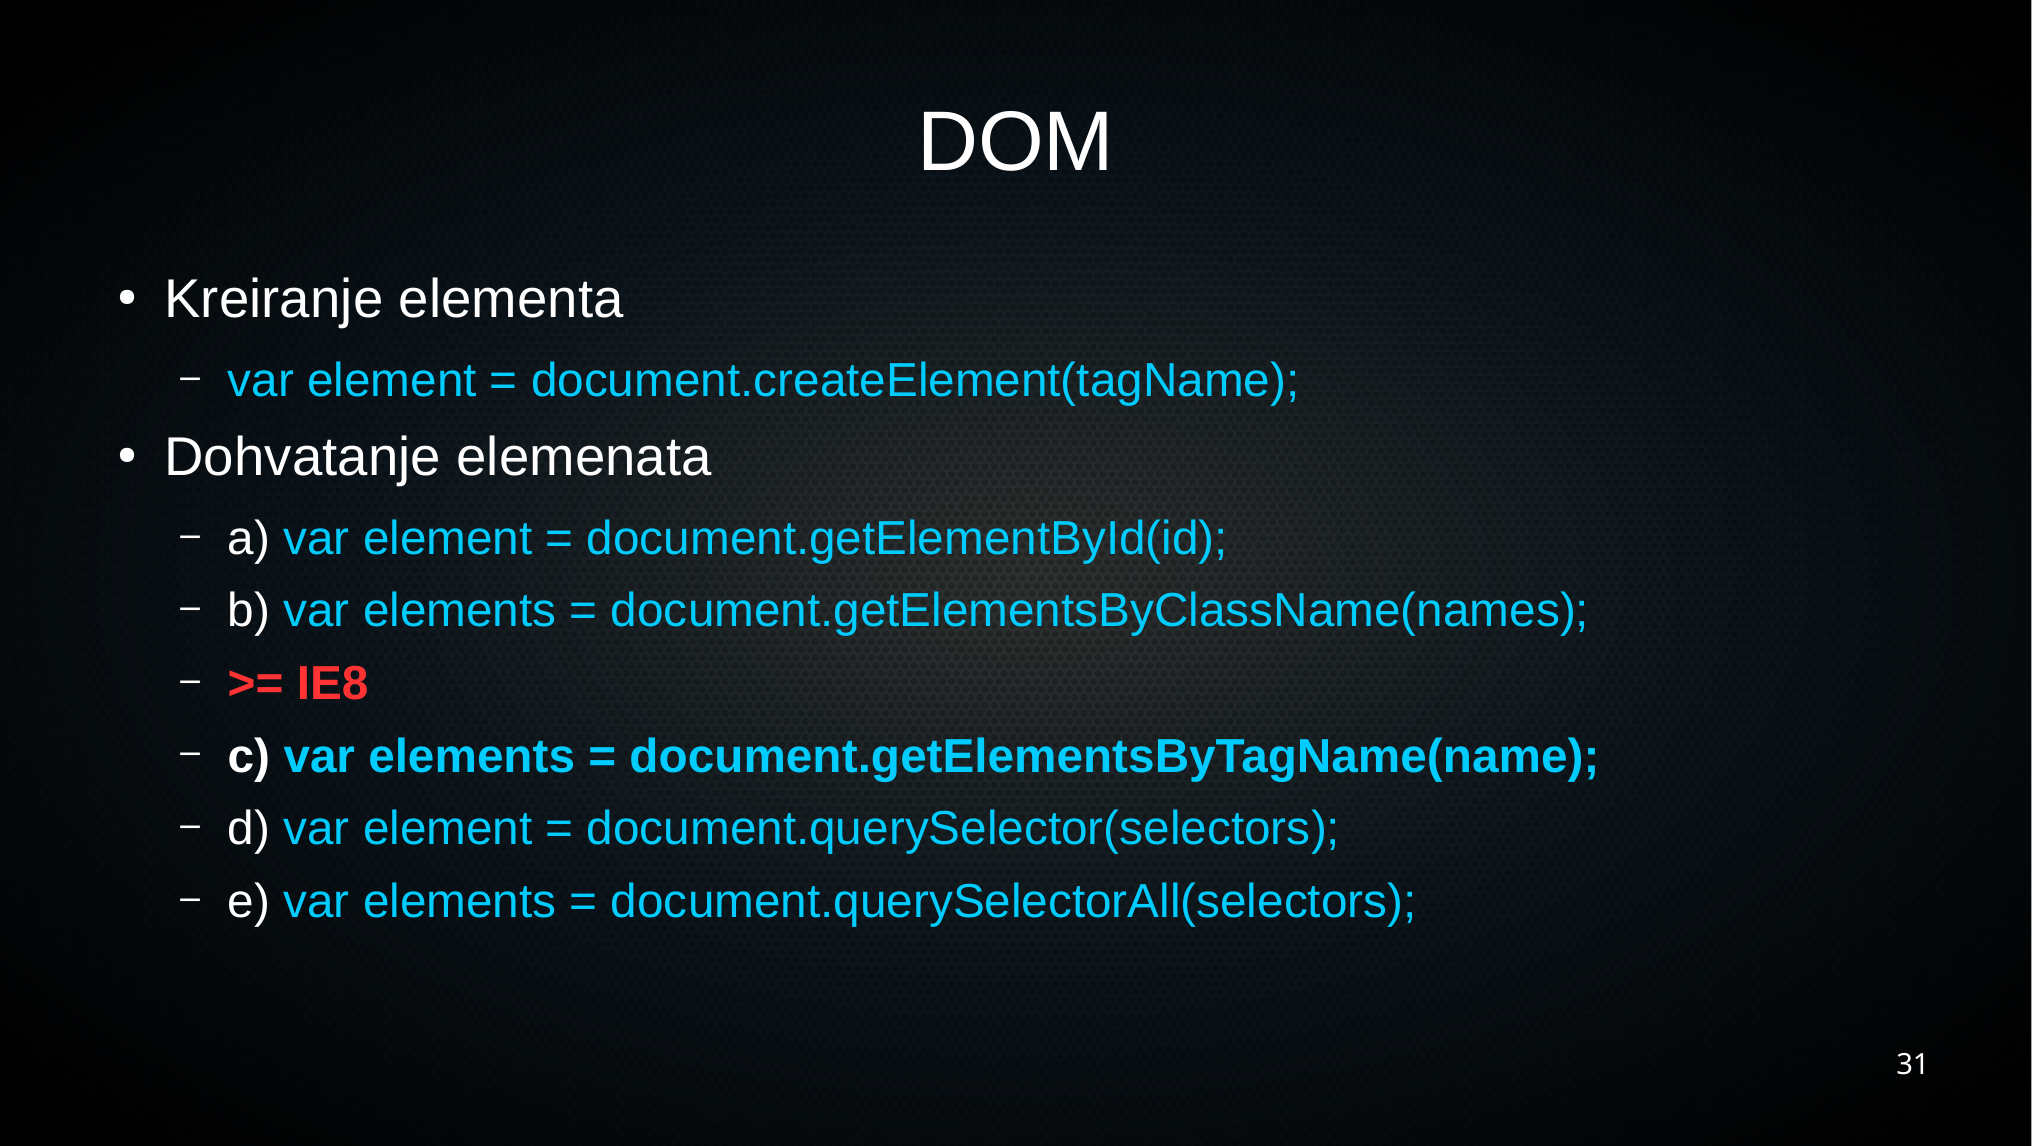

# DOM
Kreiranje elementa
var element = document.createElement(tagName);
Dohvatanje elemenata
a) var element = document.getElementById(id);
b) var elements = document.getElementsByClassName(names);
>= IE8
c) var elements = document.getElementsByTagName(name);
d) var element = document.querySelector(selectors);
e) var elements = document.querySelectorAll(selectors);
31